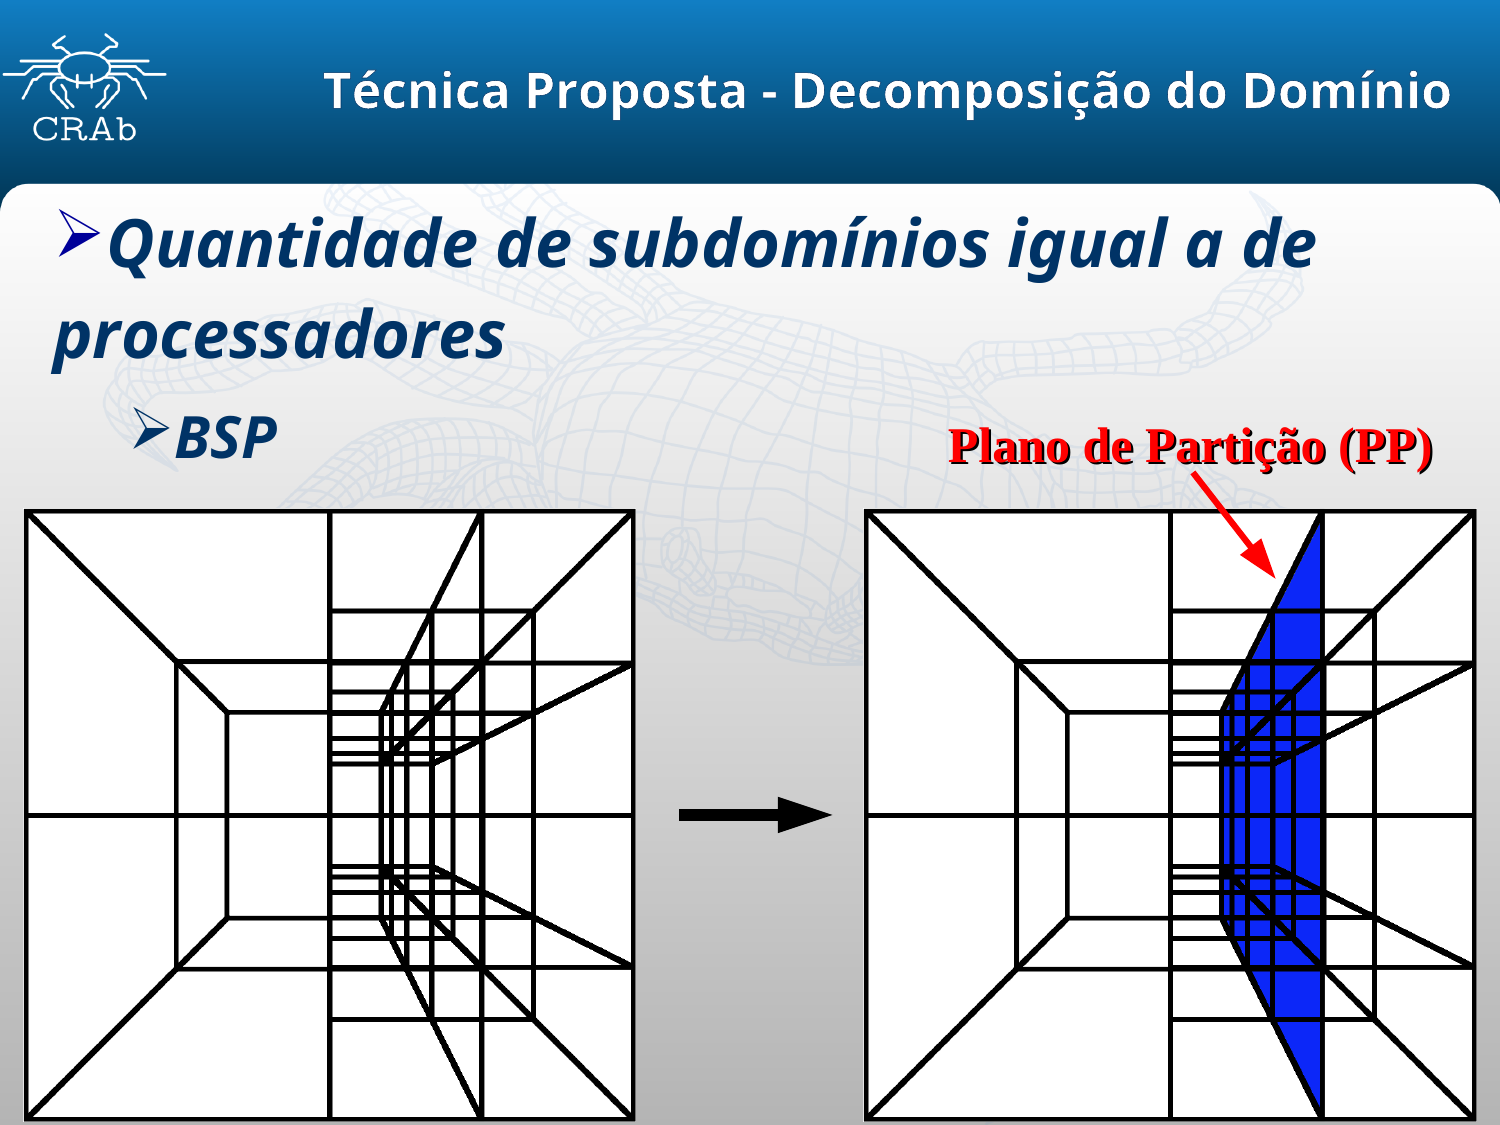

# Técnica Proposta - Decomposição do Domínio
Quantidade de subdomínios igual a de processadores
BSP
Plano de Partição (PP)